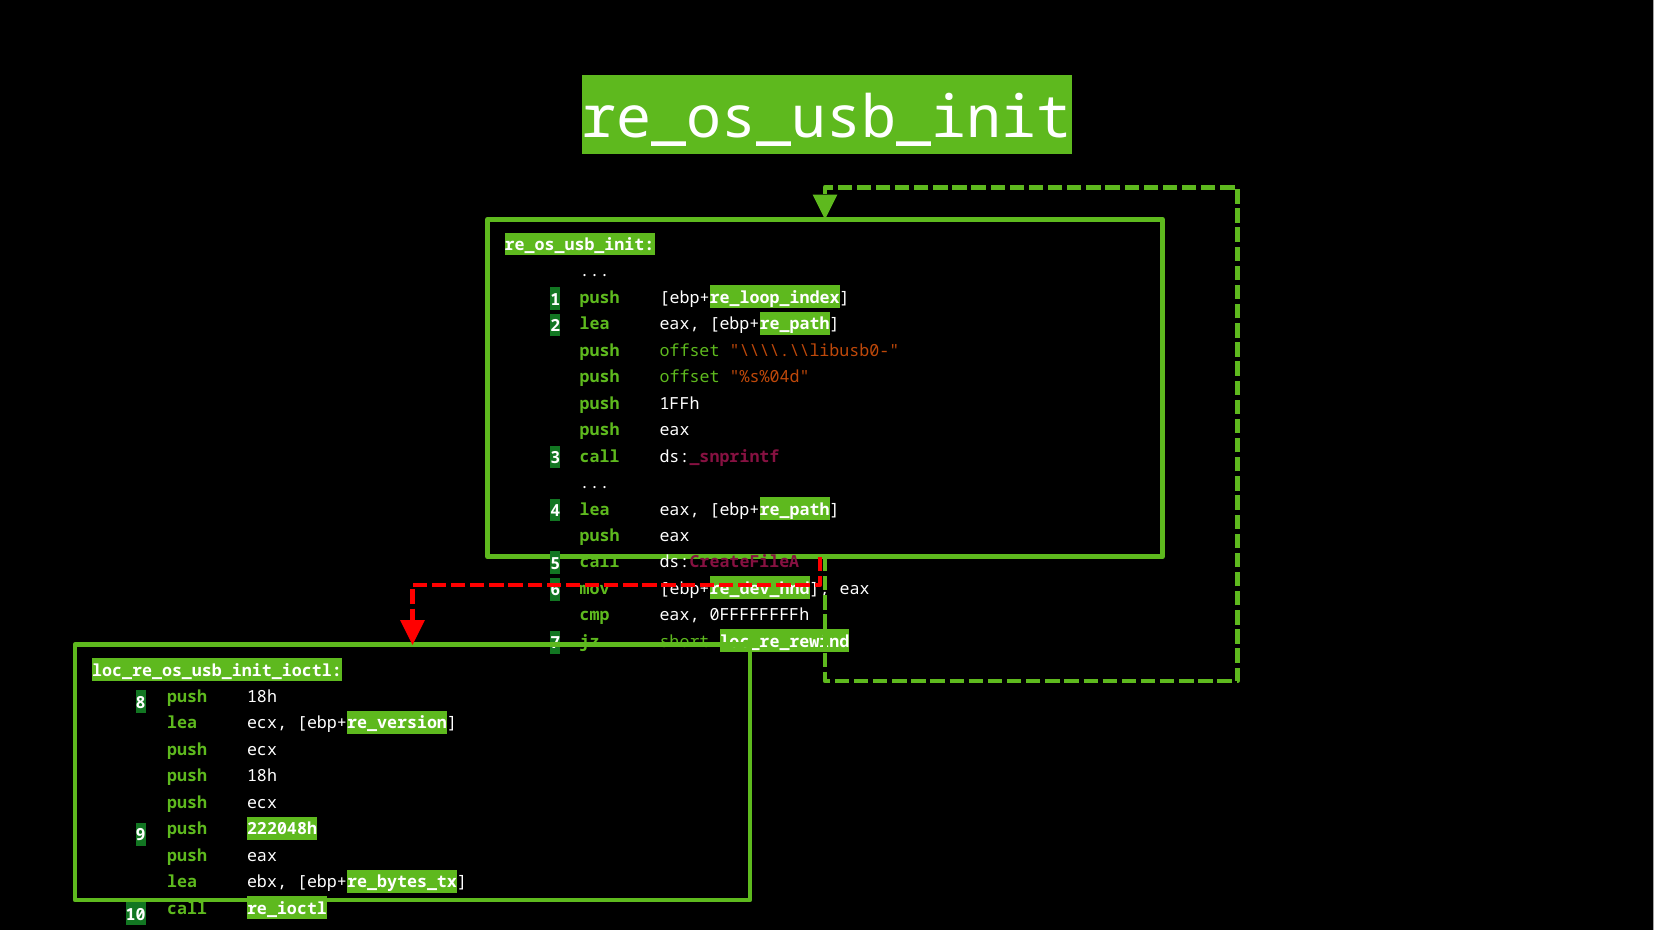

# re_os_usb_init
re_os_usb_init:
	...
	push [ebp+re_loop_index]
	lea eax, [ebp+re_path]
	push offset "\\\\.\\libusb0-"
	push offset "%s%04d"
	push 1FFh
	push eax
	call ds:_snprintf
	...
	lea eax, [ebp+re_path]
	push eax
	call ds:CreateFileA
	mov [ebp+re_dev_hnd], eax
	cmp eax, 0FFFFFFFFh
	jz short loc_re_rewind
1
2
3
4
5
6
7
8
9
10
loc_re_os_usb_init_ioctl:
	push 18h
	lea ecx, [ebp+re_version]
	push ecx
	push 18h
	push ecx
	push 222048h
	push eax
	lea ebx, [ebp+re_bytes_tx]
	call re_ioctl
	...